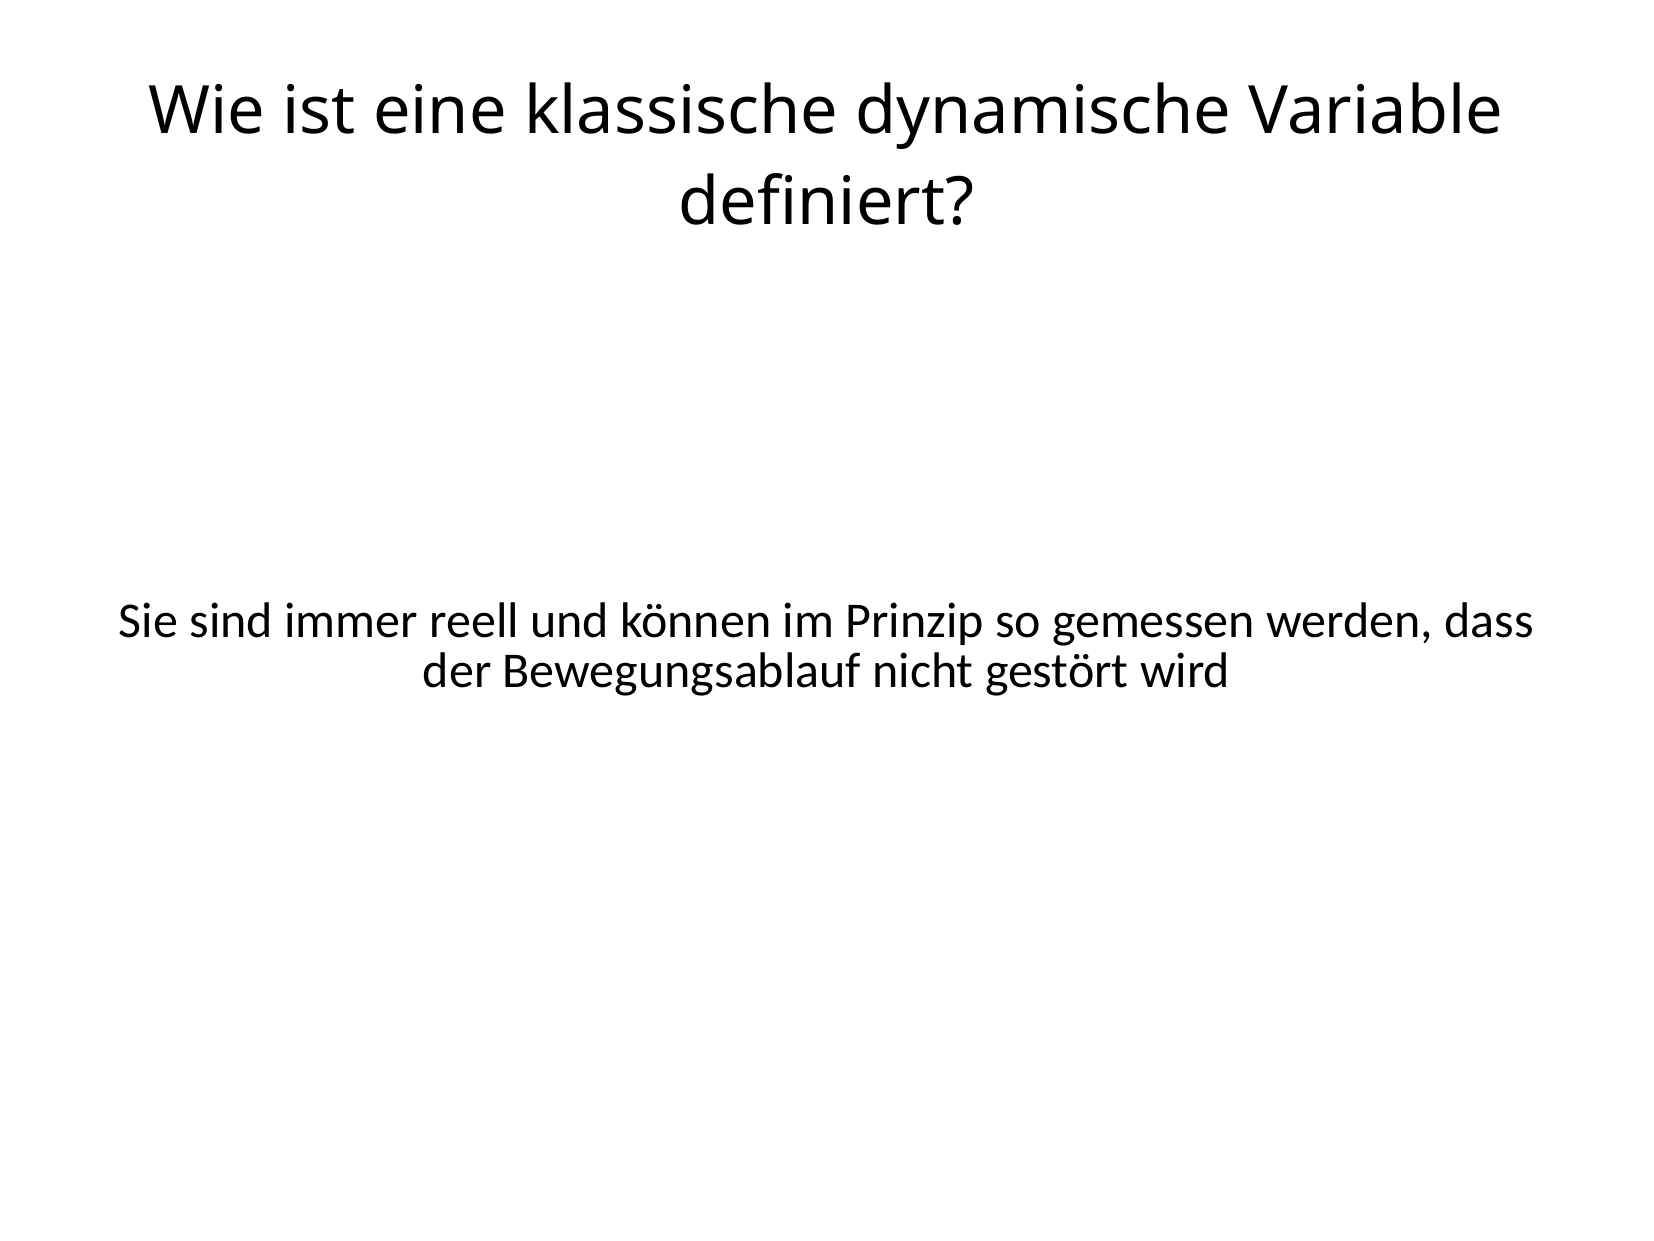

# Wie ist eine klassische dynamische Variable definiert?
Sie sind immer reell und können im Prinzip so gemessen werden, dass der Bewegungsablauf nicht gestört wird